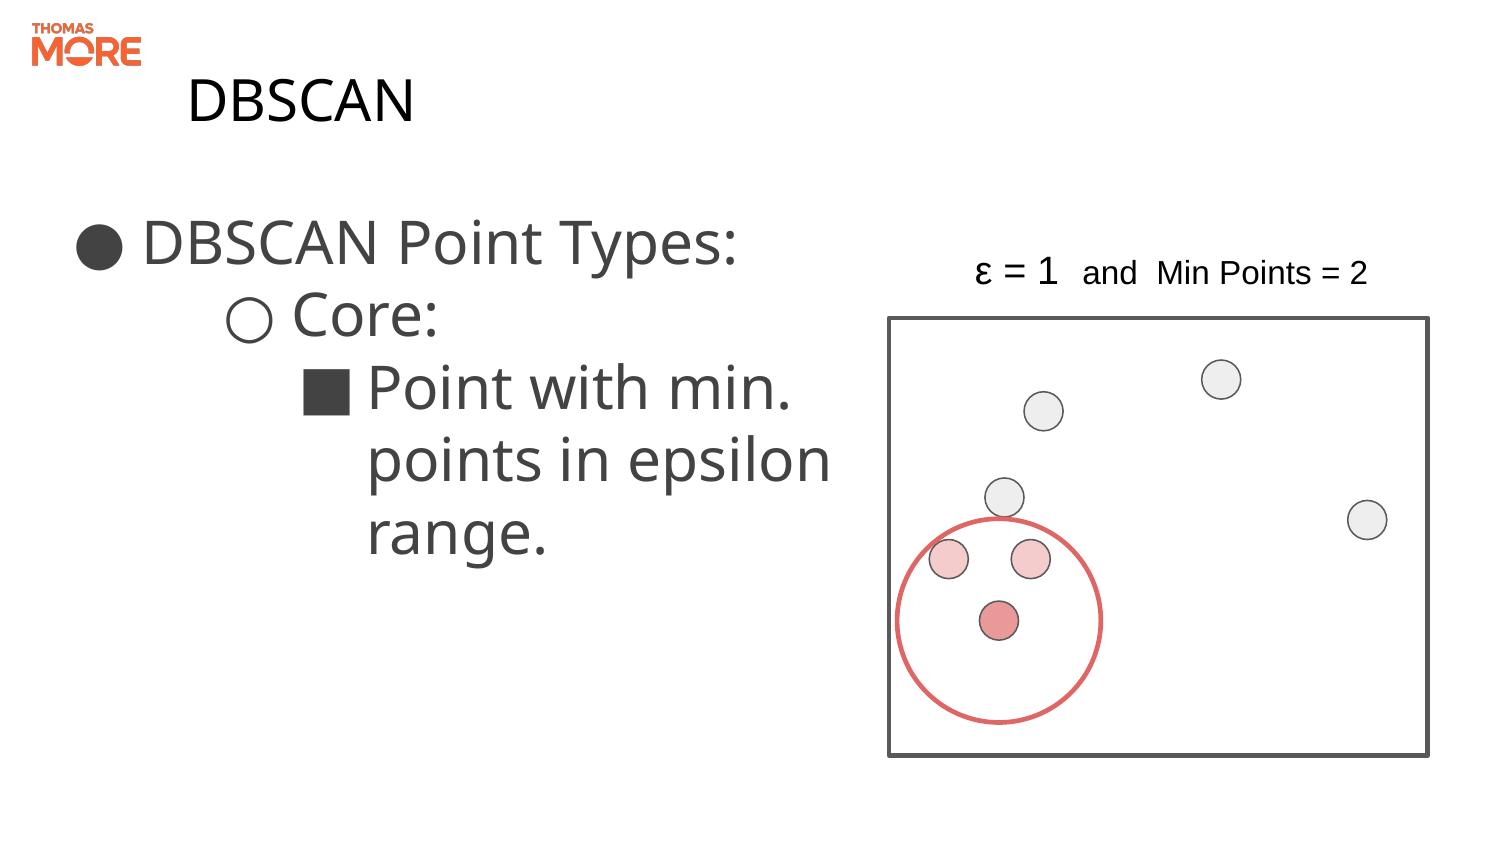

# DBSCAN
DBSCAN Point Types:
Core:
Point with min. points in epsilon range.
ε = 1 and Min Points = 2